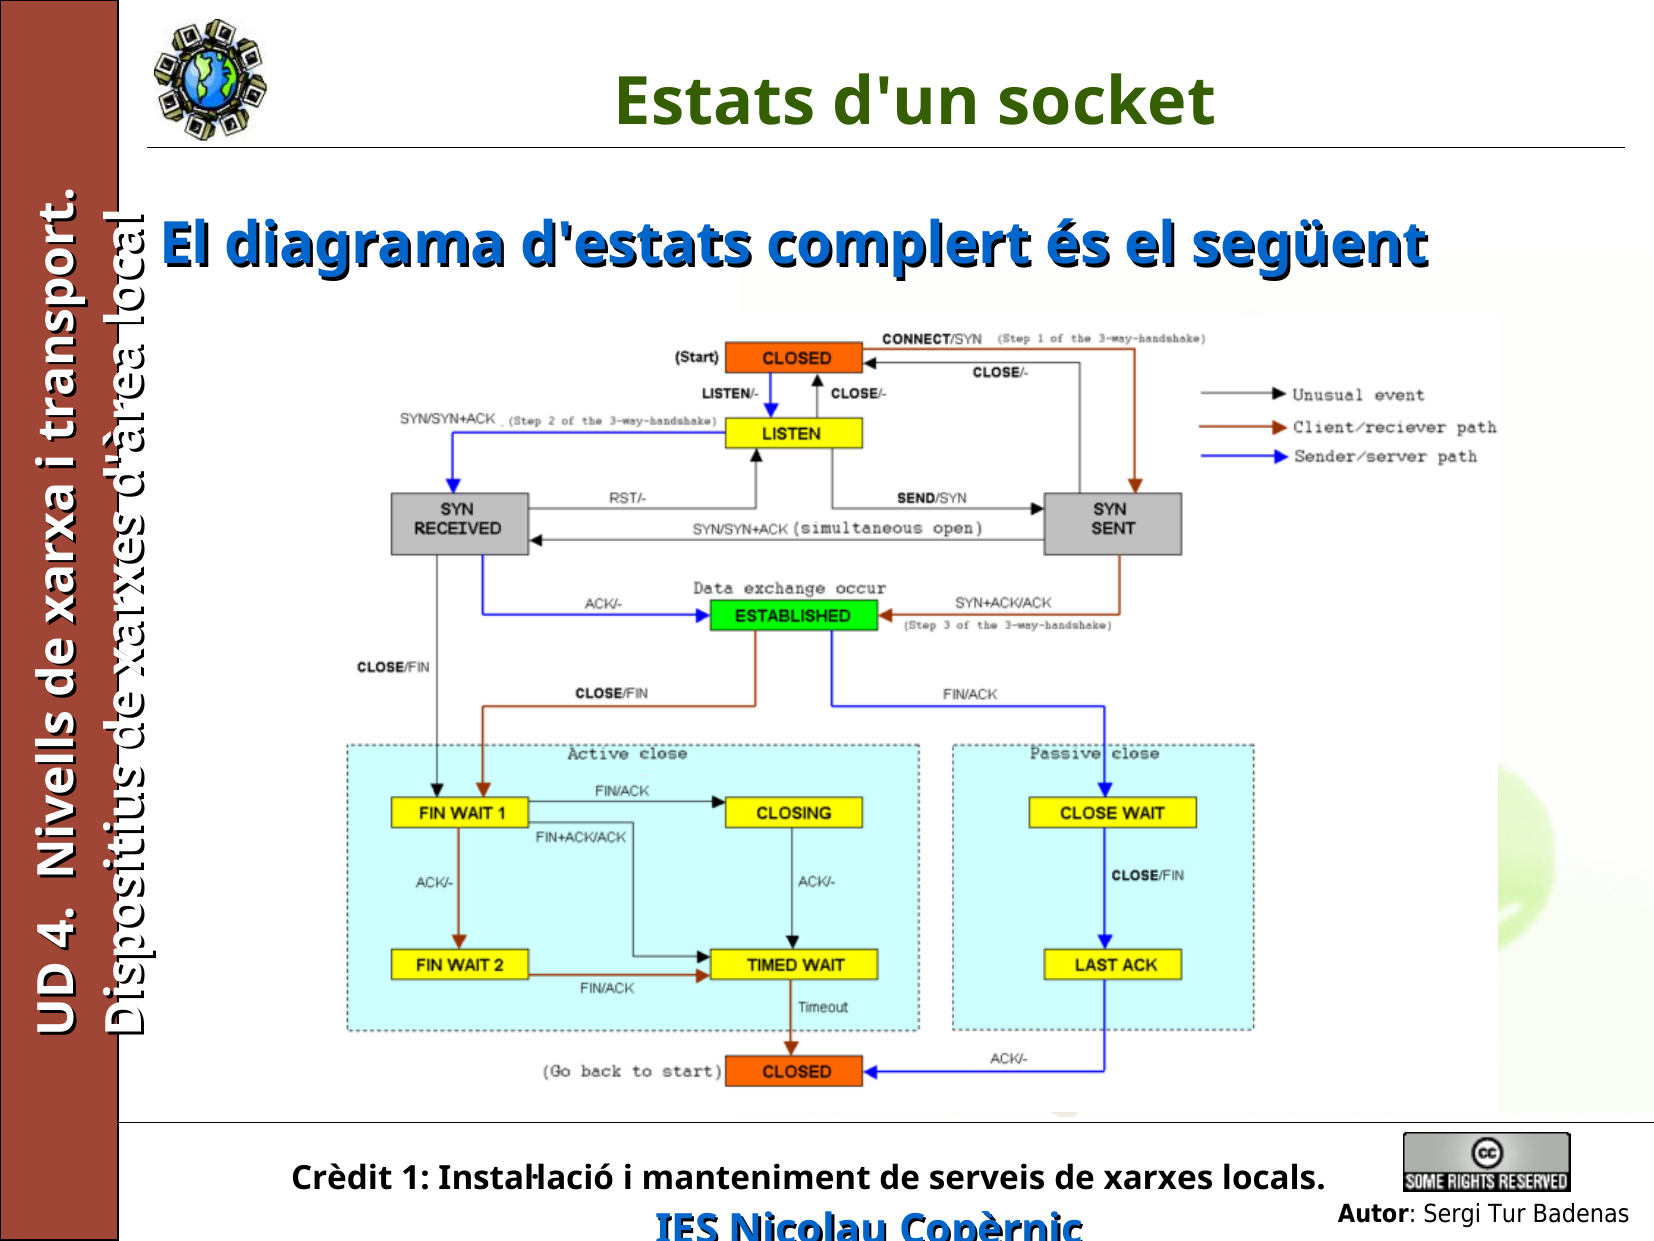

# Estats d'un socket
El diagrama d'estats complert és el següent